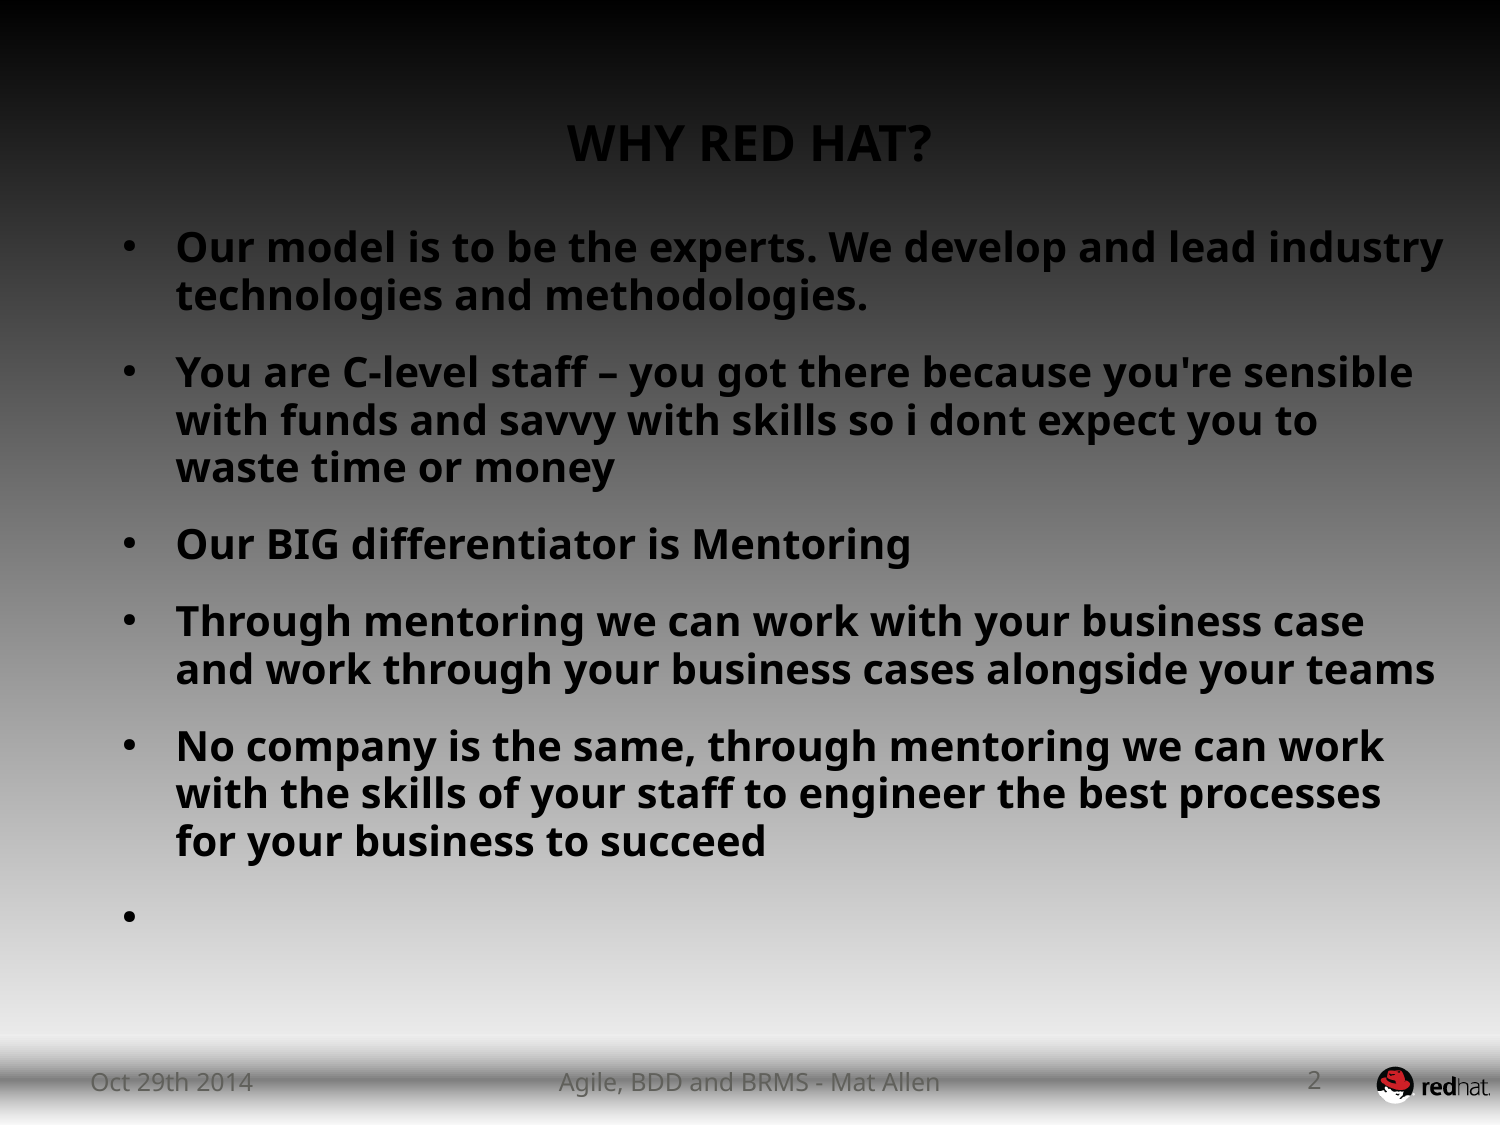

# Why Red Hat?
Our model is to be the experts. We develop and lead industry technologies and methodologies.
You are C-level staff – you got there because you're sensible with funds and savvy with skills so i dont expect you to waste time or money
Our BIG differentiator is Mentoring
Through mentoring we can work with your business case and work through your business cases alongside your teams
No company is the same, through mentoring we can work with the skills of your staff to engineer the best processes for your business to succeed
Oct 29th 2014
Agile, BDD and BRMS - Mat Allen